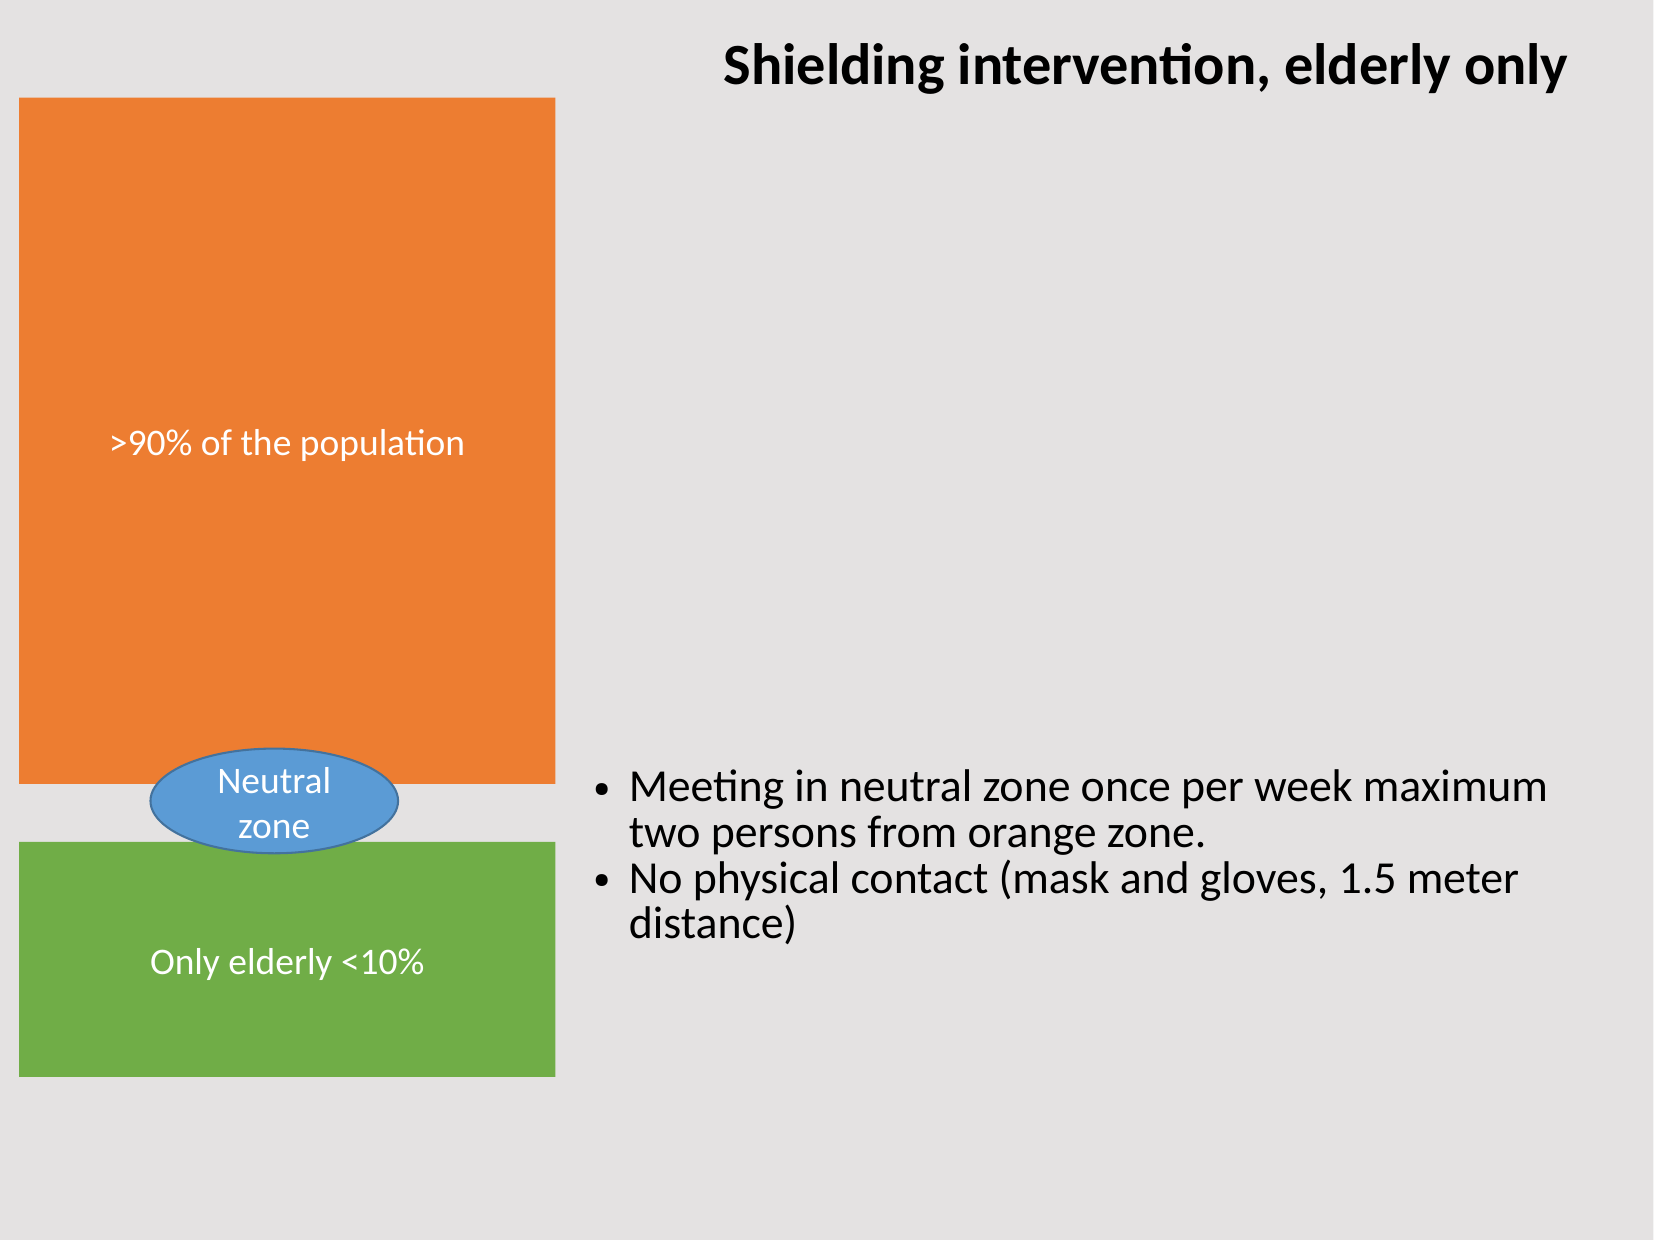

Shielding intervention, elderly only
>90% of the population
Neutral zone
Meeting in neutral zone once per week maximum two persons from orange zone.
No physical contact (mask and gloves, 1.5 meter distance)
Only elderly <10%